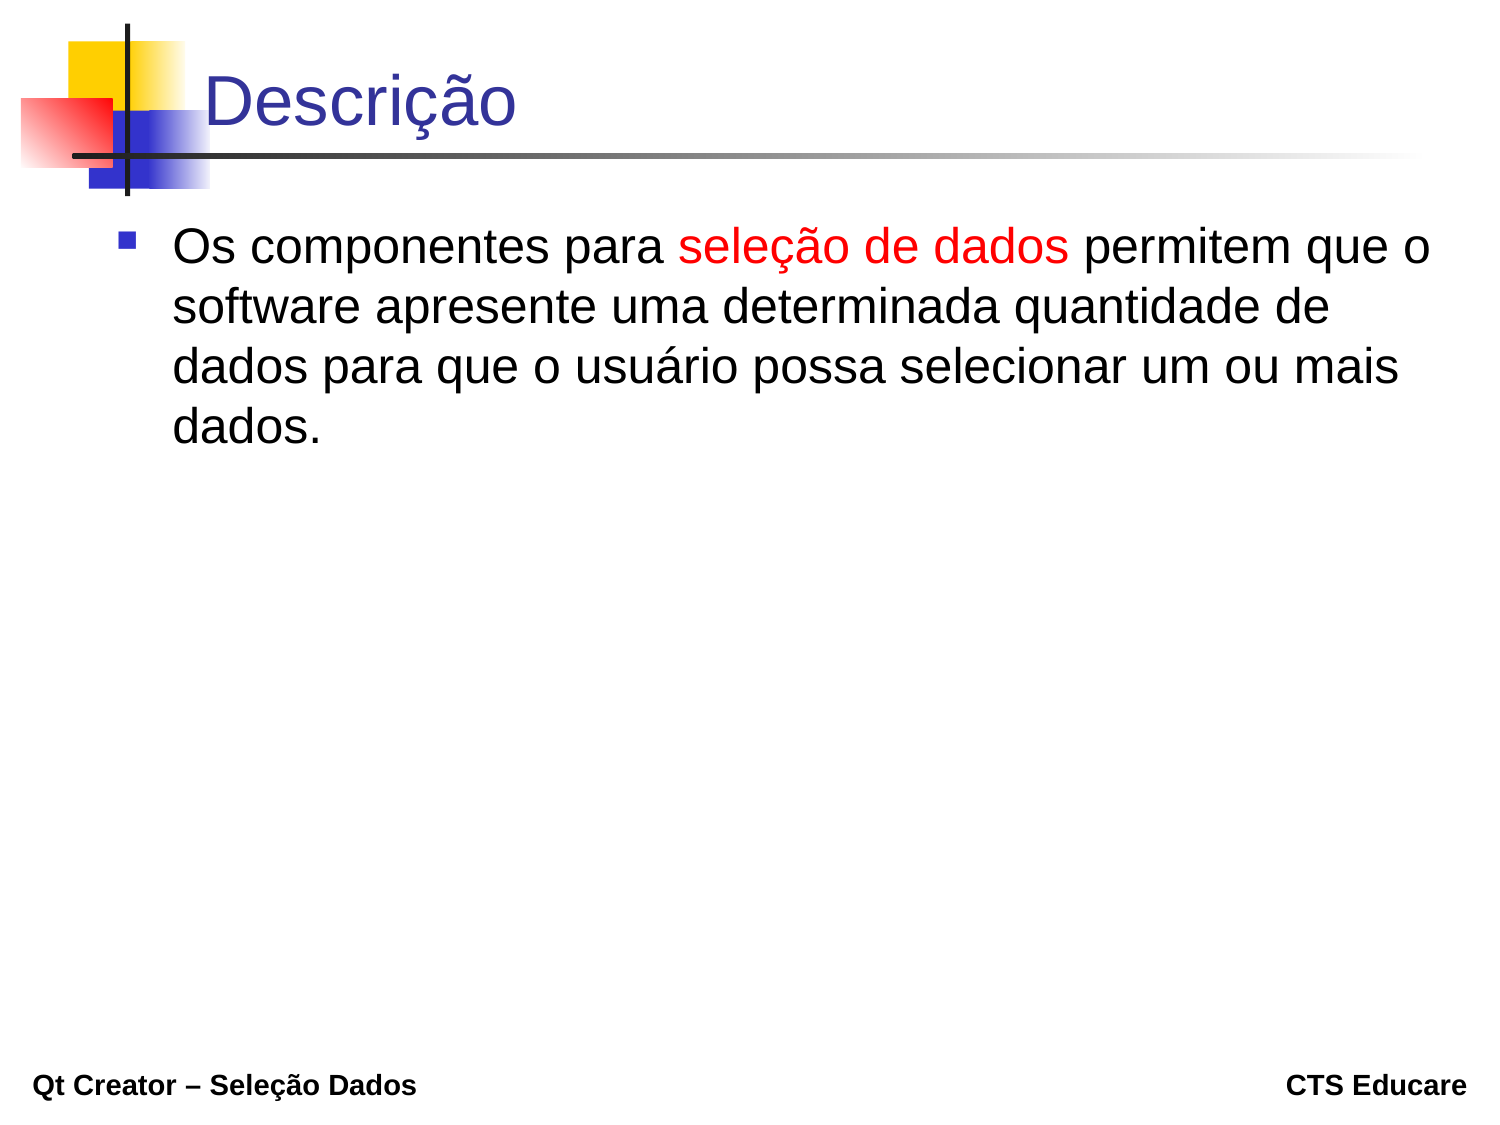

# Descrição
Os componentes para seleção de dados permitem que o software apresente uma determinada quantidade de dados para que o usuário possa selecionar um ou mais dados.